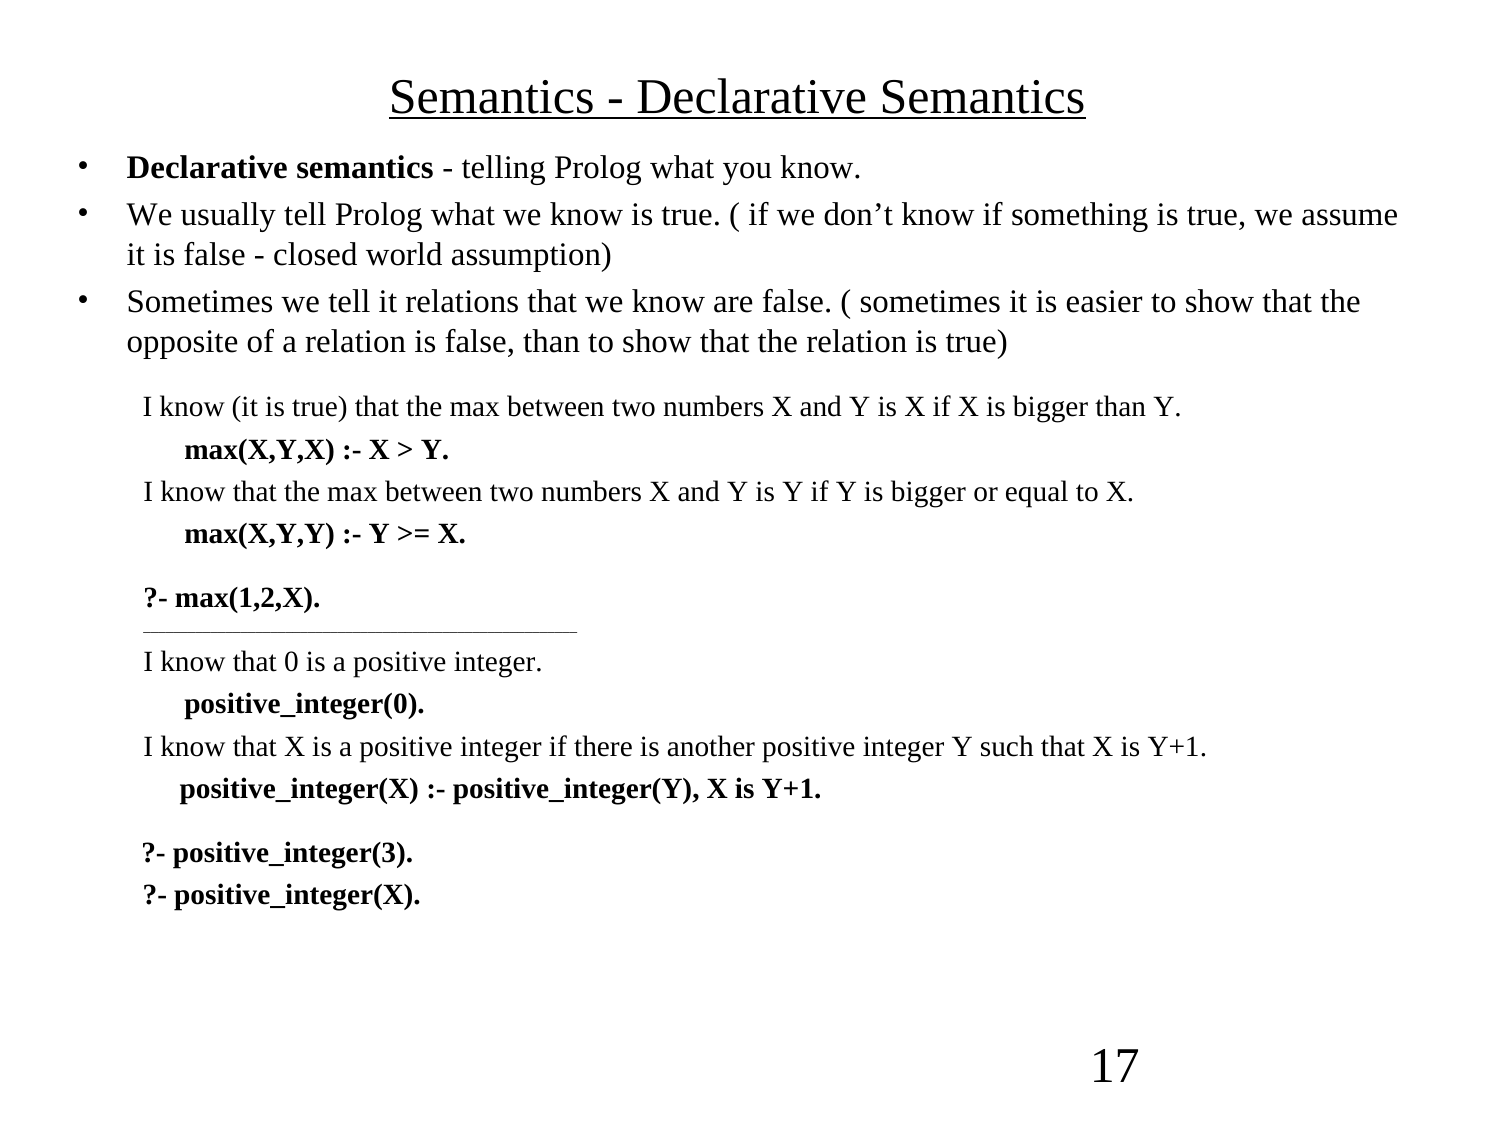

# Semantics - Declarative Semantics
Declarative semantics - telling Prolog what you know.
We usually tell Prolog what we know is true. ( if we don’t know if something is true, we assume it is false - closed world assumption)
Sometimes we tell it relations that we know are false. ( sometimes it is easier to show that the opposite of a relation is false, than to show that the relation is true)
 I know (it is true) that the max between two numbers X and Y is X if X is bigger than Y.
	max(X,Y,X) :- X > Y.
I know that the max between two numbers X and Y is Y if Y is bigger or equal to X.
	max(X,Y,Y) :- Y >= X.
?- max(1,2,X).
__________________________________________________________
I know that 0 is a positive integer.
	positive_integer(0).
I know that X is a positive integer if there is another positive integer Y such that X is Y+1.
 positive_integer(X) :- positive_integer(Y), X is Y+1.
	 ?- positive_integer(3).
 ?- positive_integer(X).
17